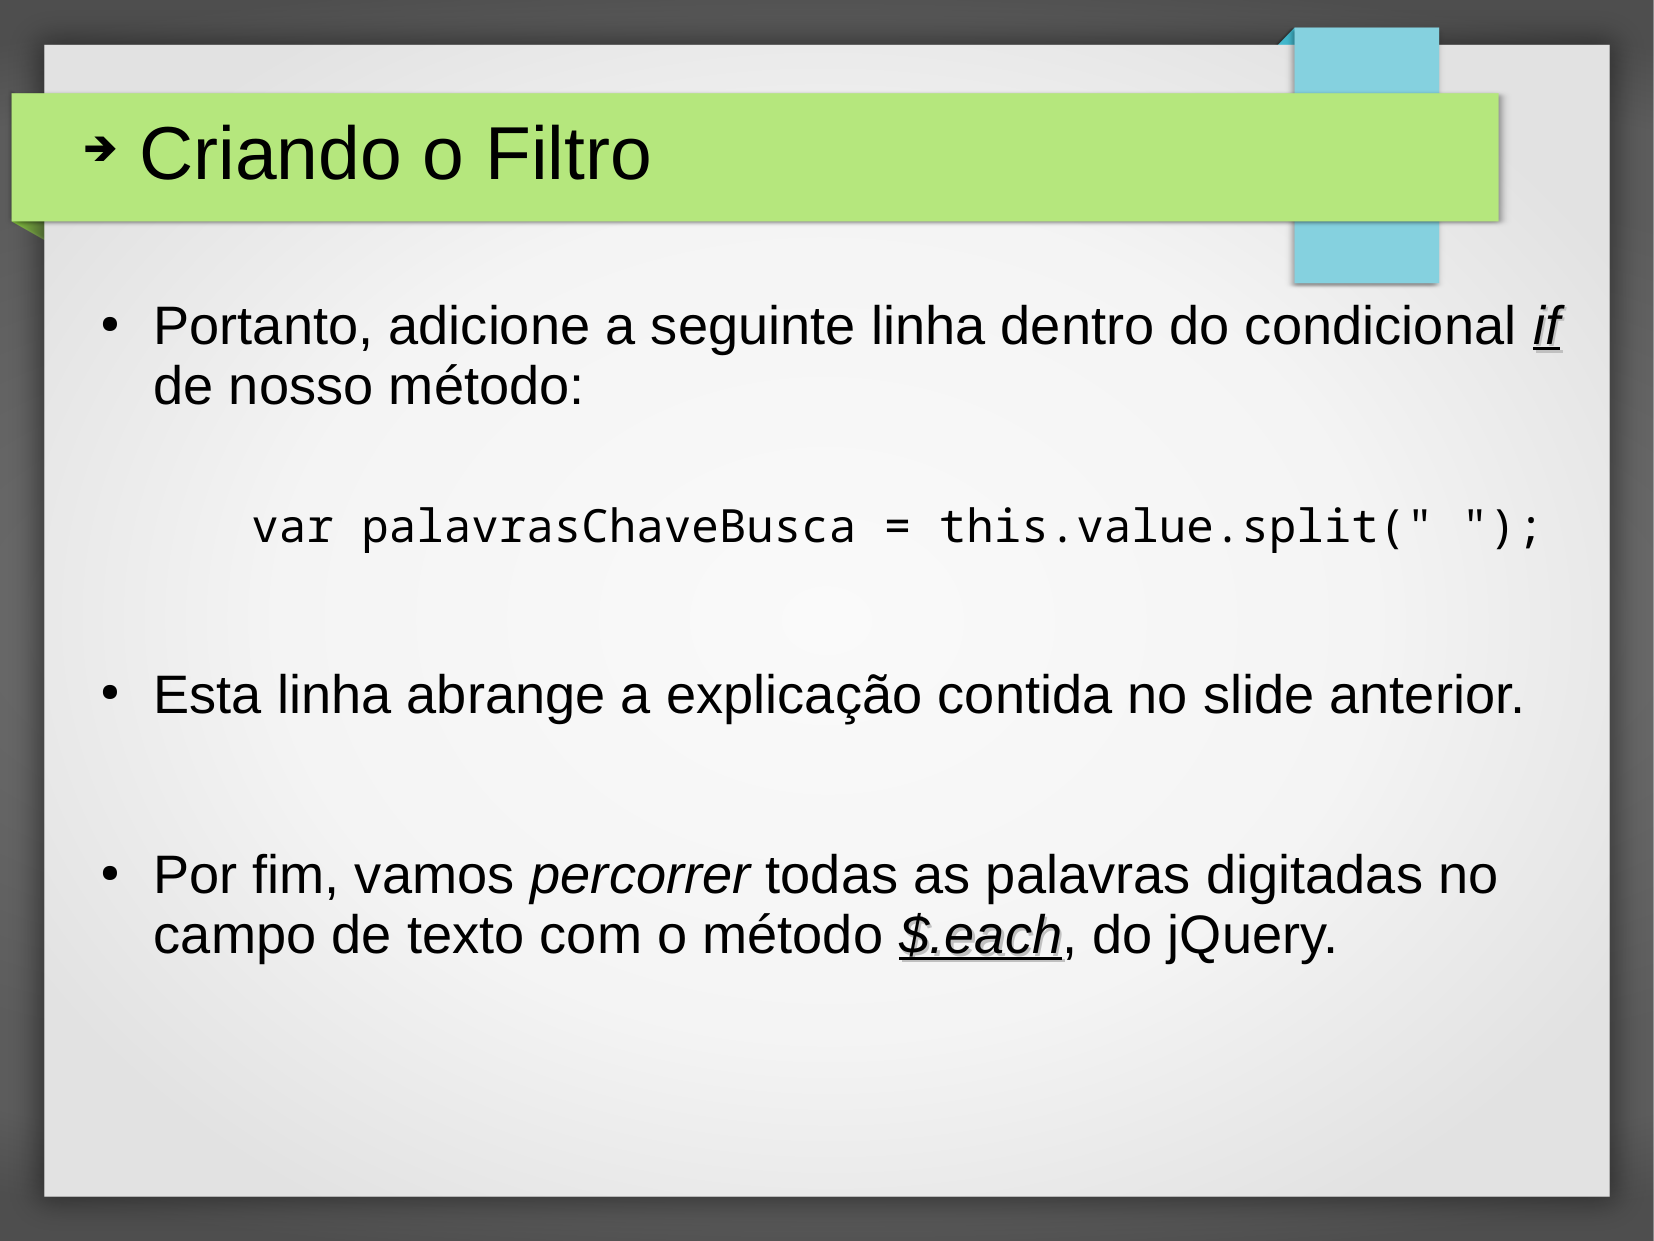

# Criando o Filtro
Portanto, adicione a seguinte linha dentro do condicional if de nosso método:
var palavrasChaveBusca = this.value.split(" ");
Esta linha abrange a explicação contida no slide anterior.
Por fim, vamos percorrer todas as palavras digitadas no campo de texto com o método $.each, do jQuery.